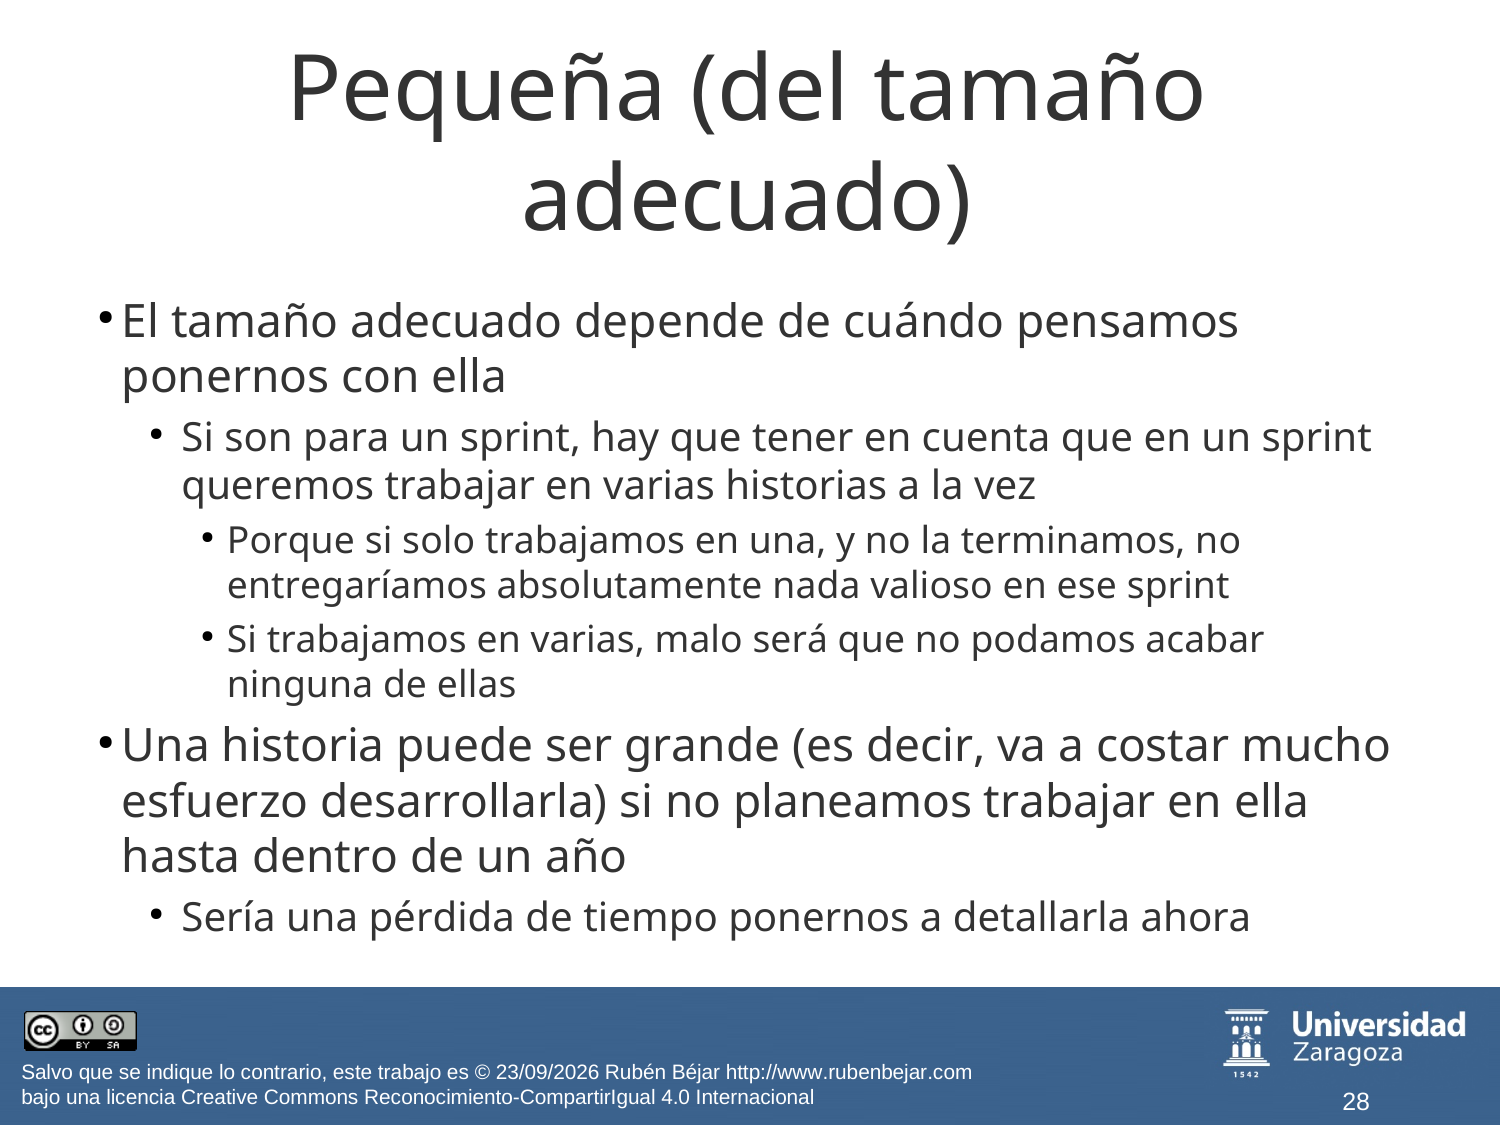

# Pequeña (del tamaño adecuado)
El tamaño adecuado depende de cuándo pensamos ponernos con ella
Si son para un sprint, hay que tener en cuenta que en un sprint queremos trabajar en varias historias a la vez
Porque si solo trabajamos en una, y no la terminamos, no entregaríamos absolutamente nada valioso en ese sprint
Si trabajamos en varias, malo será que no podamos acabar ninguna de ellas
Una historia puede ser grande (es decir, va a costar mucho esfuerzo desarrollarla) si no planeamos trabajar en ella hasta dentro de un año
Sería una pérdida de tiempo ponernos a detallarla ahora